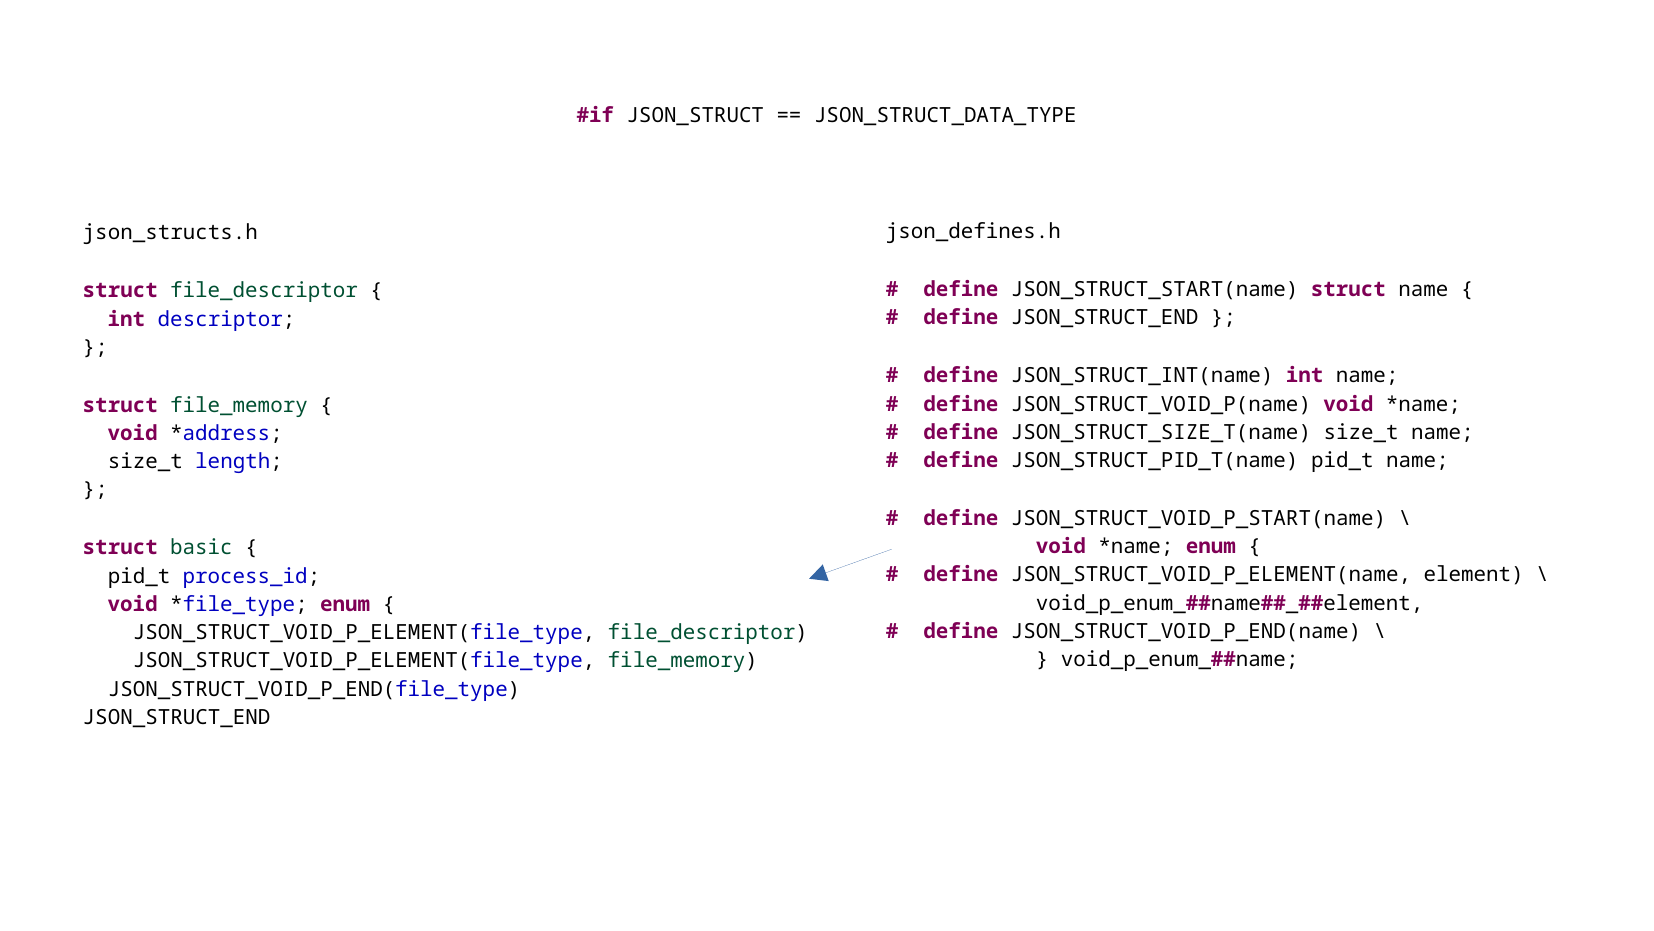

# #if JSON_STRUCT == JSON_STRUCT_DATA_TYPE
json_defines.h
# define JSON_STRUCT_START(name) struct name { # define JSON_STRUCT_END };
# define JSON_STRUCT_INT(name) int name; # define JSON_STRUCT_VOID_P(name) void *name; # define JSON_STRUCT_SIZE_T(name) size_t name; # define JSON_STRUCT_PID_T(name) pid_t name;
# define JSON_STRUCT_VOID_P_START(name) \ void *name; enum { # define JSON_STRUCT_VOID_P_ELEMENT(name, element) \ void_p_enum_##name##_##element, # define JSON_STRUCT_VOID_P_END(name) \ } void_p_enum_##name;
json_structs.h
struct file_descriptor {
 int descriptor;
};
struct file_memory {
 void *address;
 size_t length;
};
struct basic {
 pid_t process_id;
 void *file_type; enum {
 JSON_STRUCT_VOID_P_ELEMENT(file_type, file_descriptor)
 JSON_STRUCT_VOID_P_ELEMENT(file_type, file_memory)
 JSON_STRUCT_VOID_P_END(file_type)
JSON_STRUCT_END